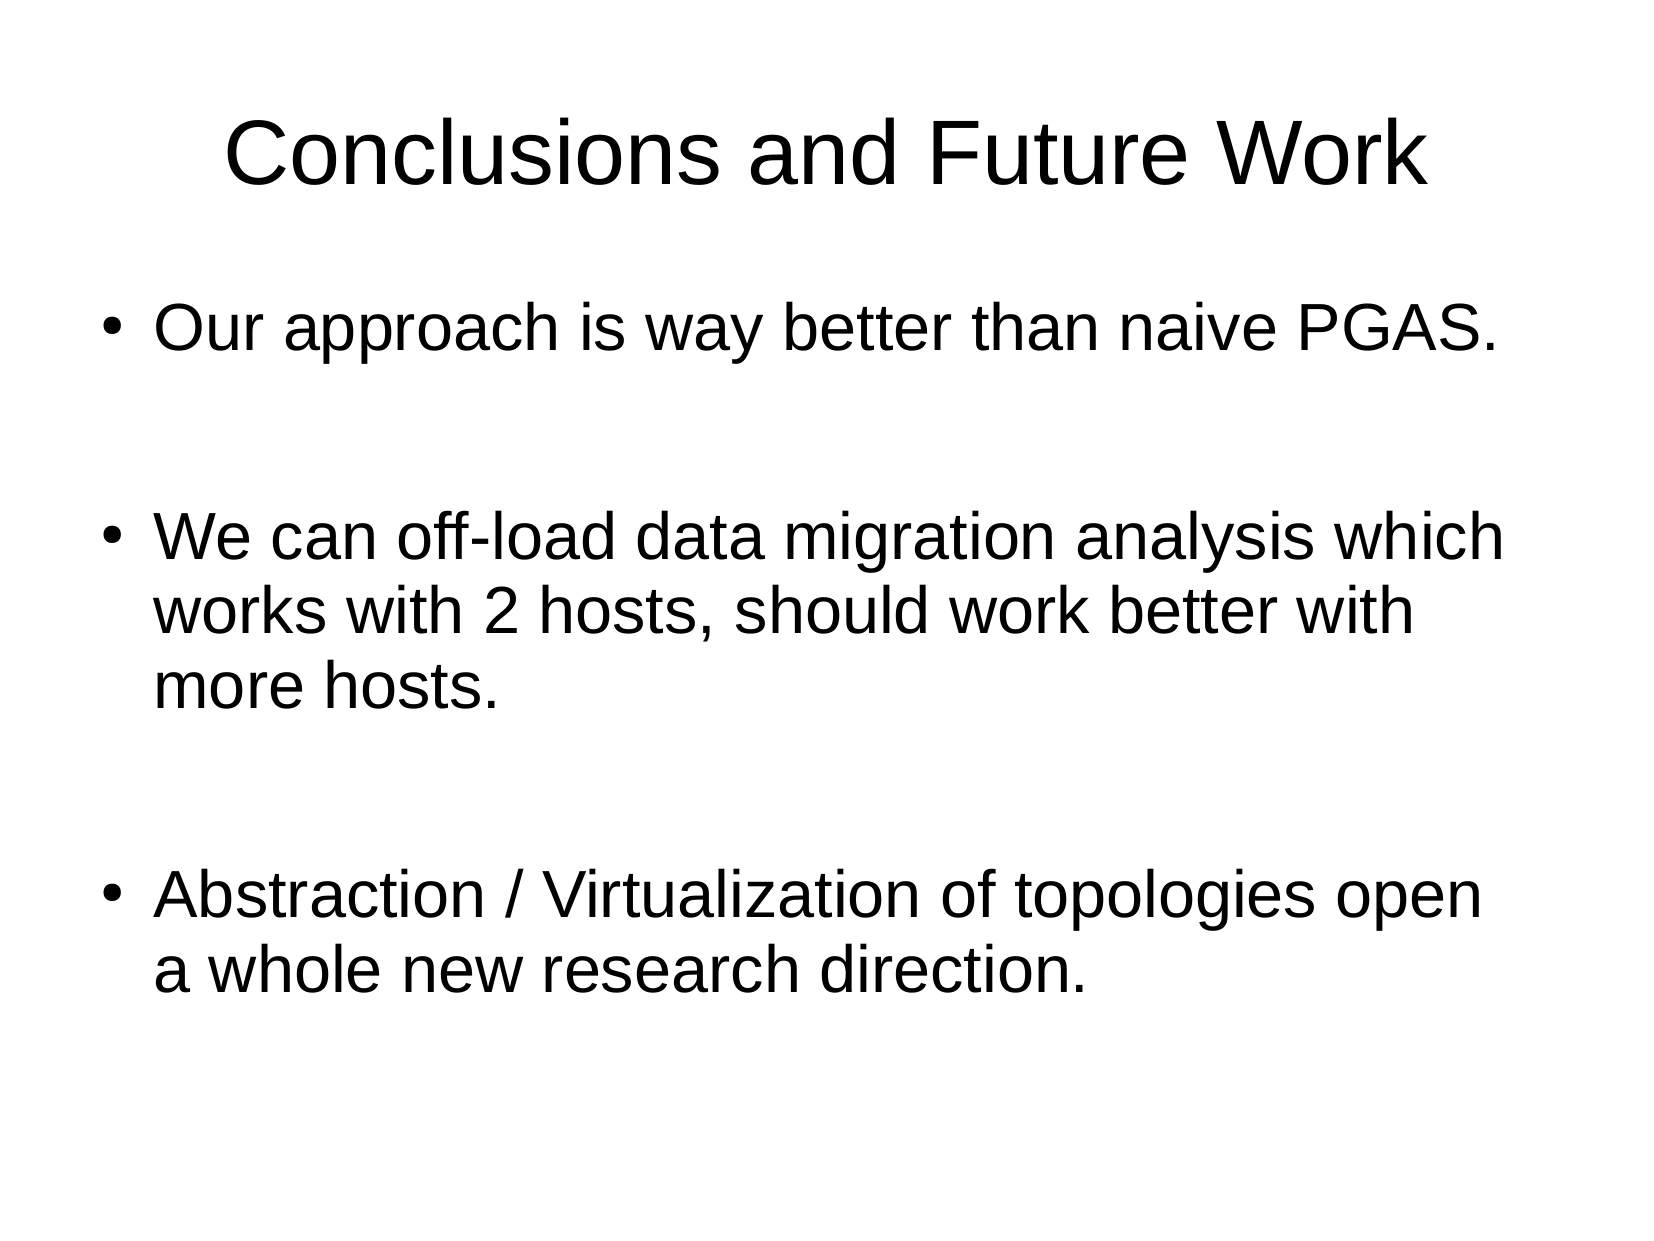

# Conclusions and Future Work
Our approach is way better than naive PGAS.
We can off-load data migration analysis which works with 2 hosts, should work better with more hosts.
Abstraction / Virtualization of topologies open a whole new research direction.